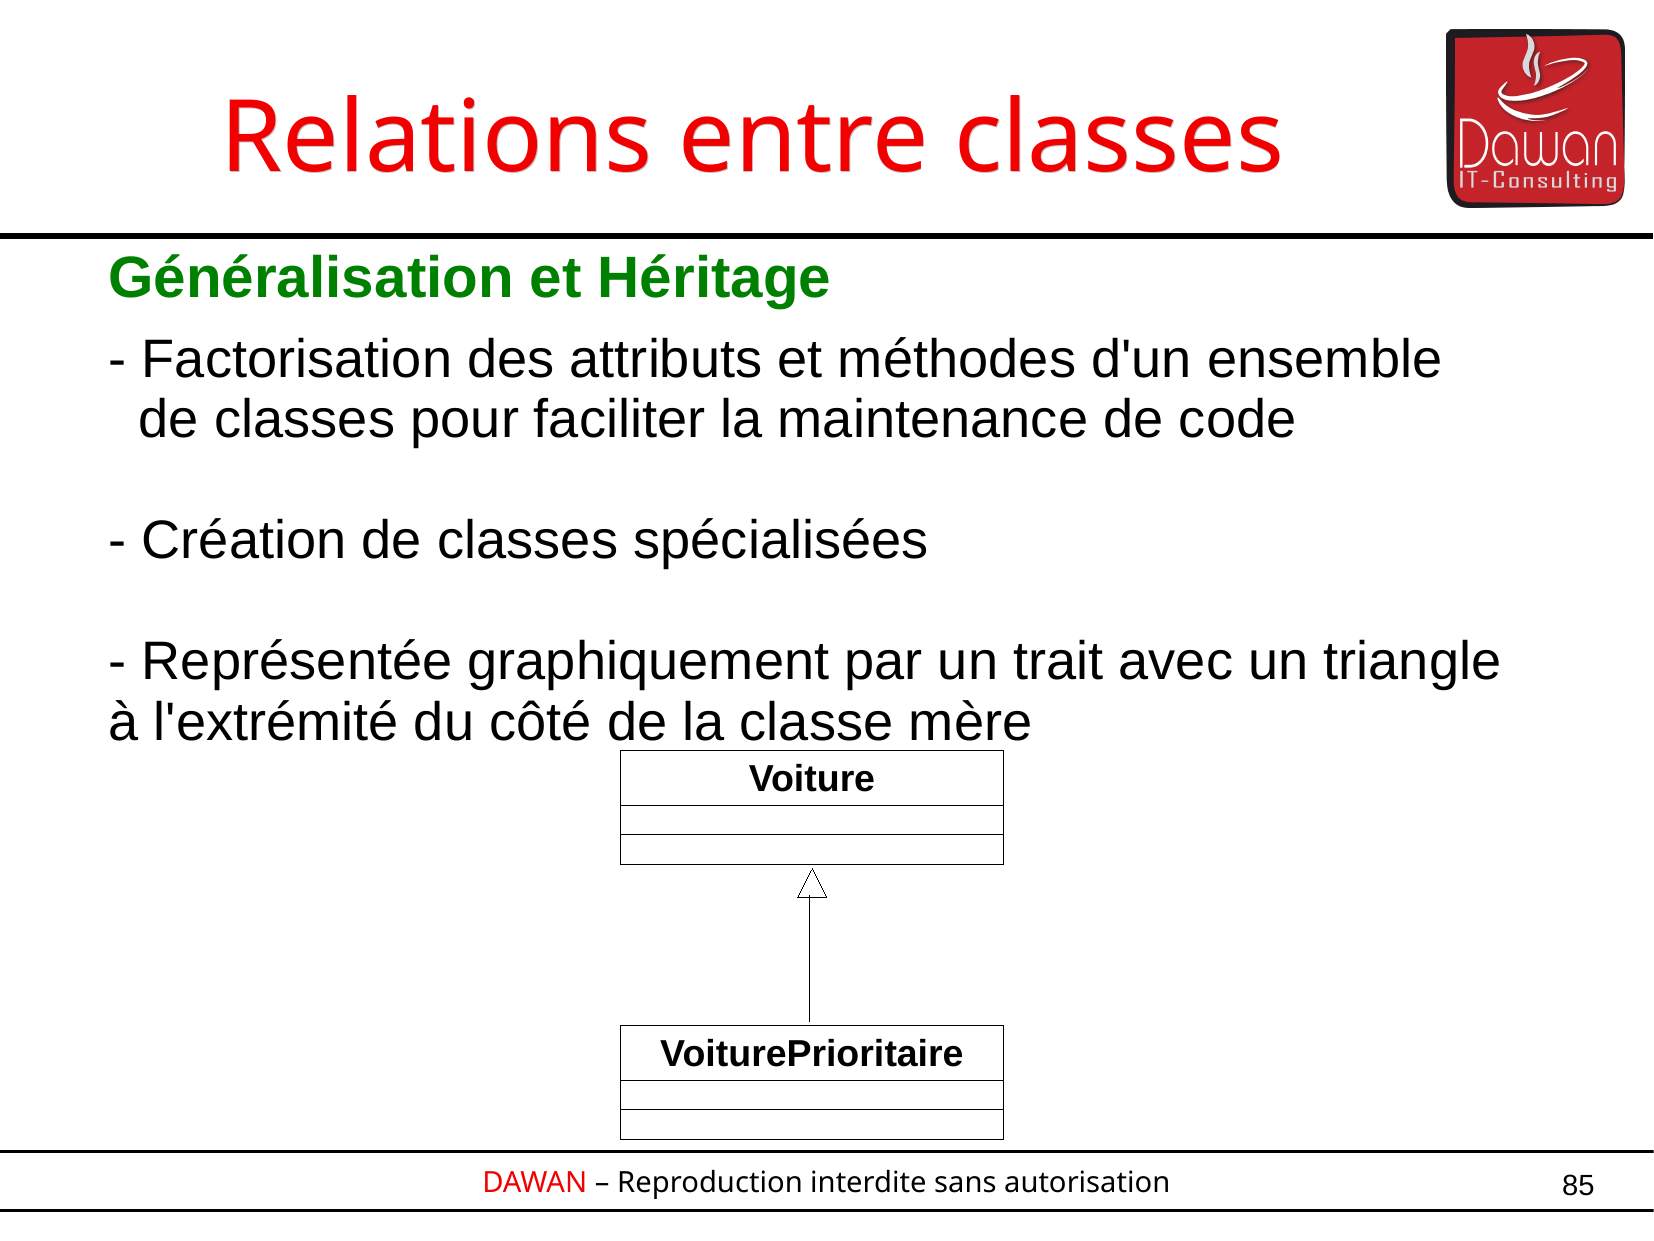

# Relations entre classes
Généralisation et Héritage
- Factorisation des attributs et méthodes d'un ensemble
 de classes pour faciliter la maintenance de code
- Création de classes spécialisées
- Représentée graphiquement par un trait avec un triangle à l'extrémité du côté de la classe mère
Voiture
VoiturePrioritaire
85